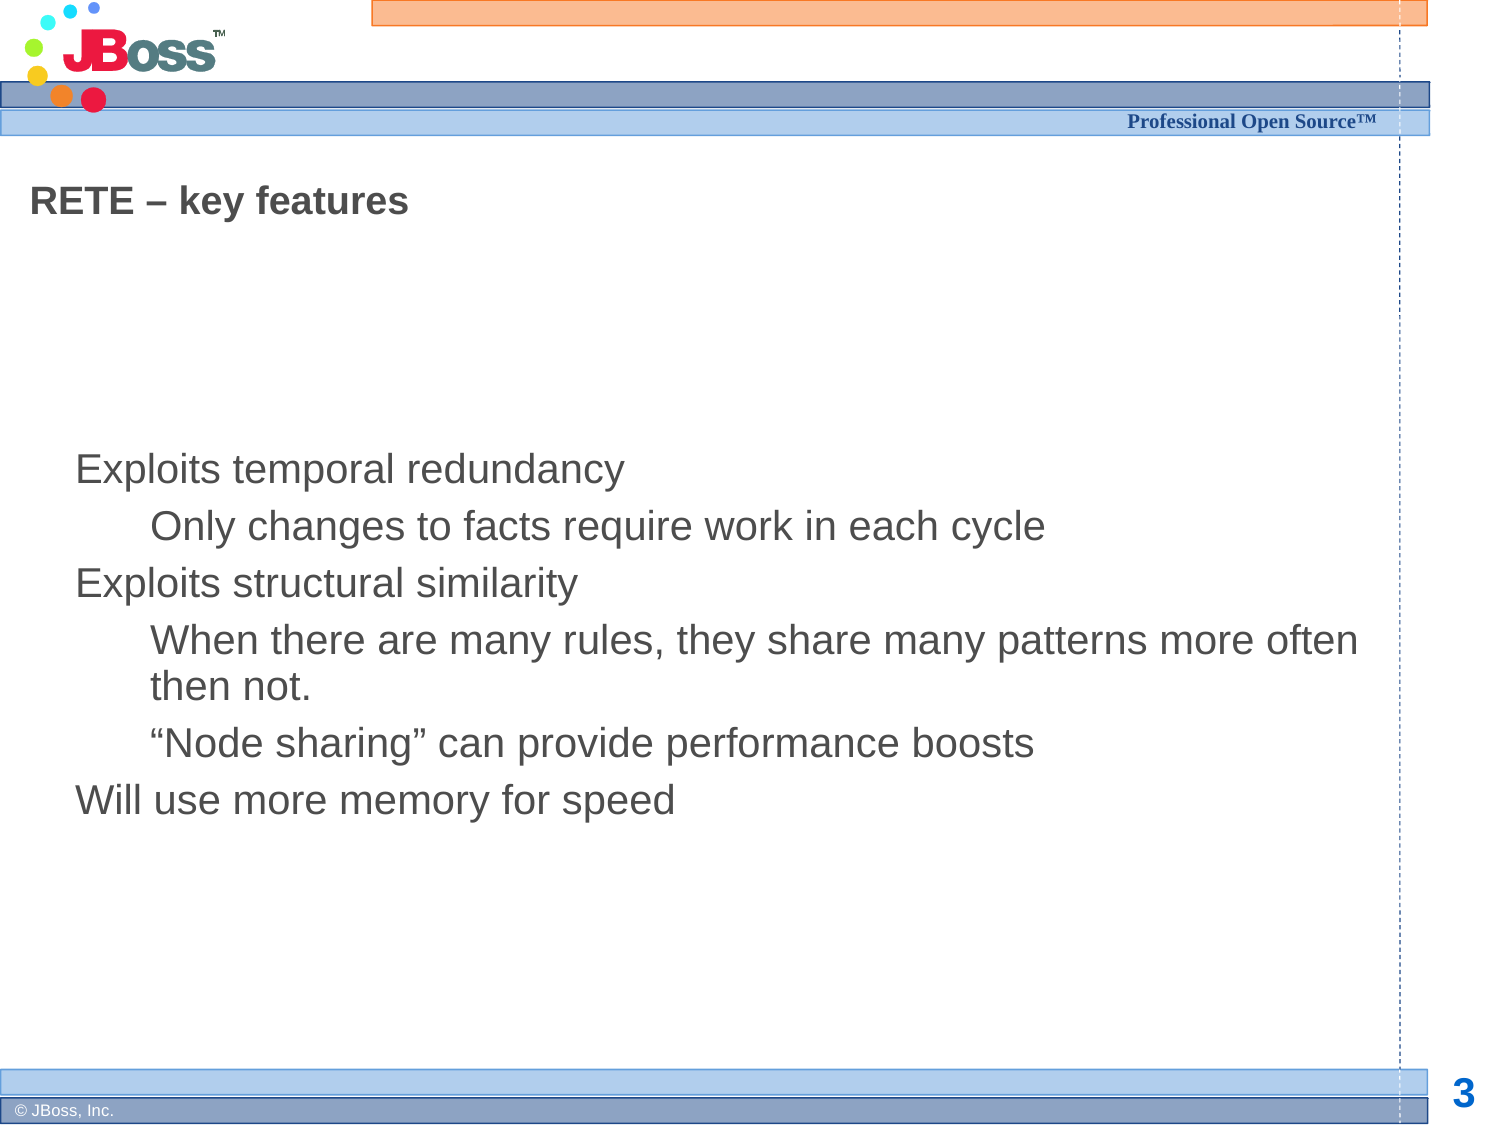

# RETE – key features
Exploits temporal redundancy
Only changes to facts require work in each cycle
Exploits structural similarity
When there are many rules, they share many patterns more often then not.
“Node sharing” can provide performance boosts
Will use more memory for speed